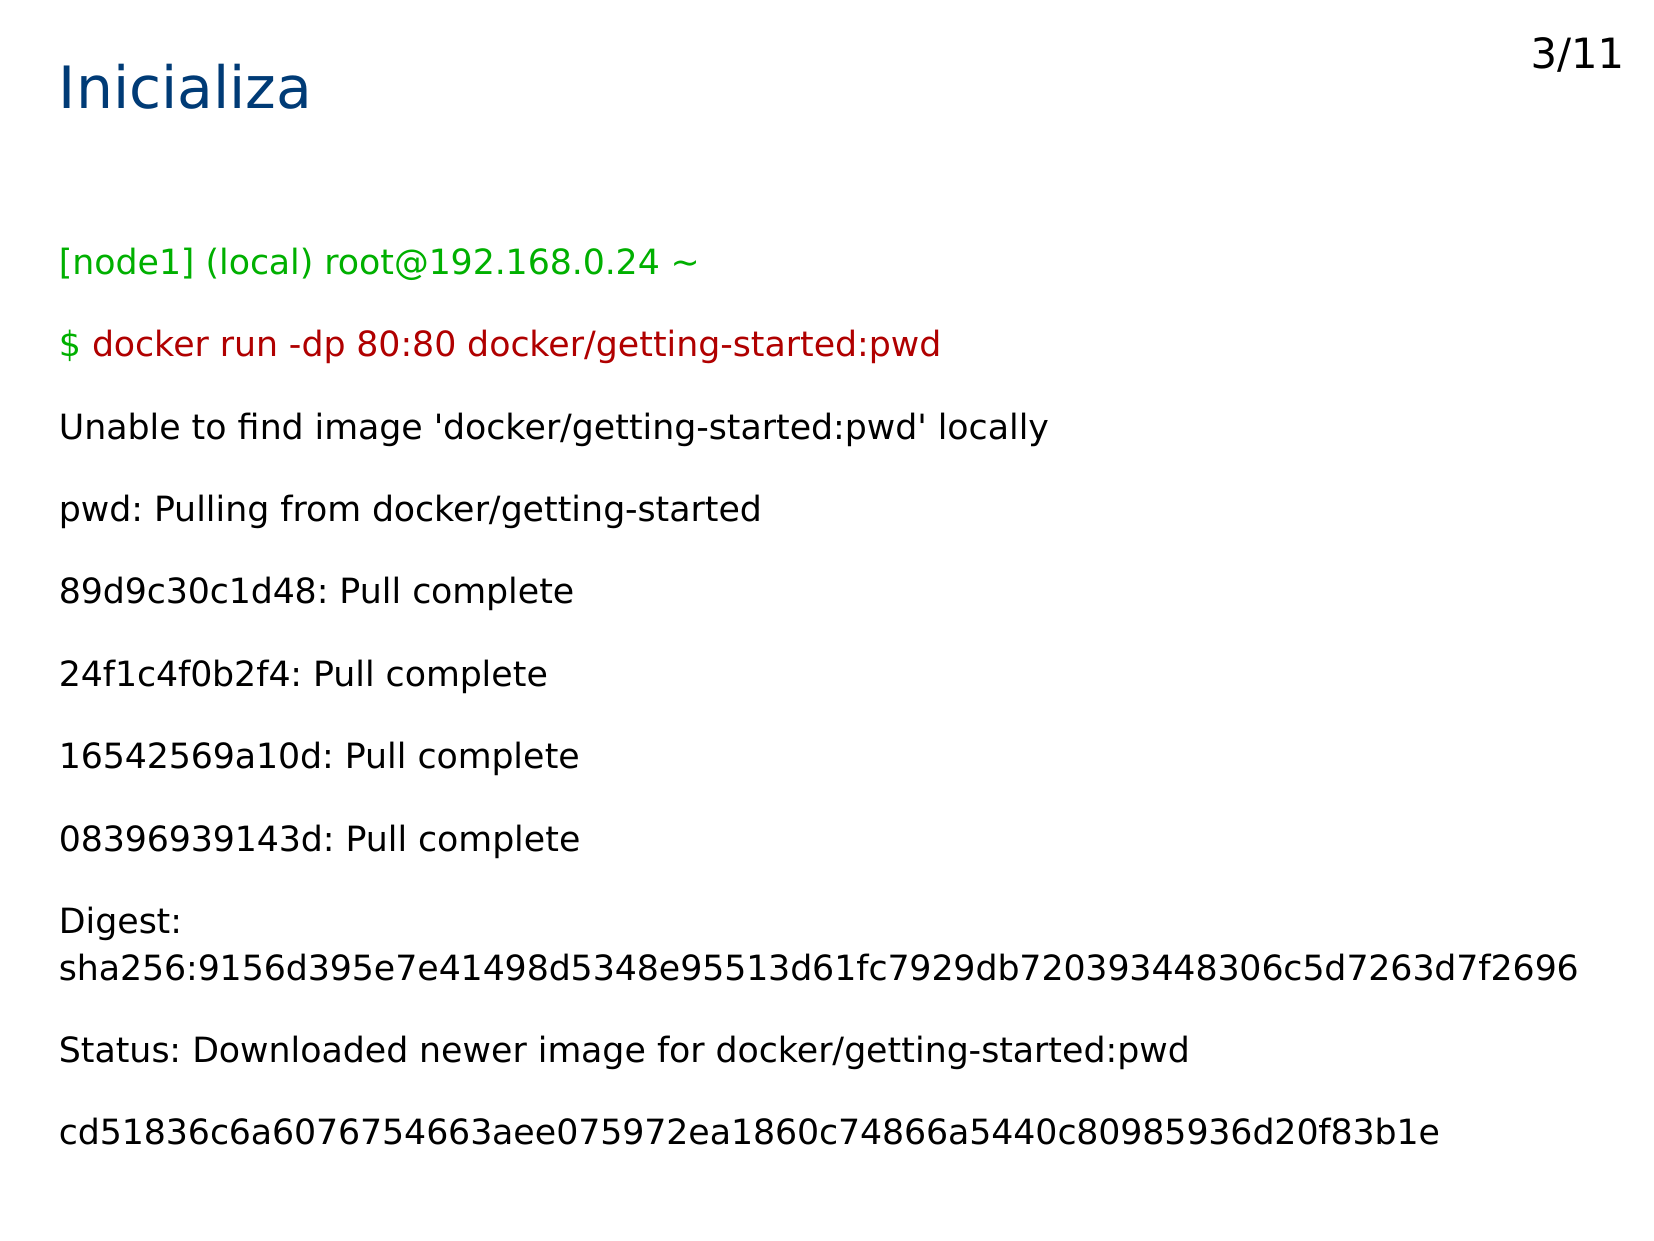

# Inicializa
3
[node1] (local) root@192.168.0.24 ~
$ docker run -dp 80:80 docker/getting-started:pwd
Unable to find image 'docker/getting-started:pwd' locally
pwd: Pulling from docker/getting-started
89d9c30c1d48: Pull complete
24f1c4f0b2f4: Pull complete
16542569a10d: Pull complete
08396939143d: Pull complete
Digest: sha256:9156d395e7e41498d5348e95513d61fc7929db720393448306c5d7263d7f2696
Status: Downloaded newer image for docker/getting-started:pwd
cd51836c6a6076754663aee075972ea1860c74866a5440c80985936d20f83b1e